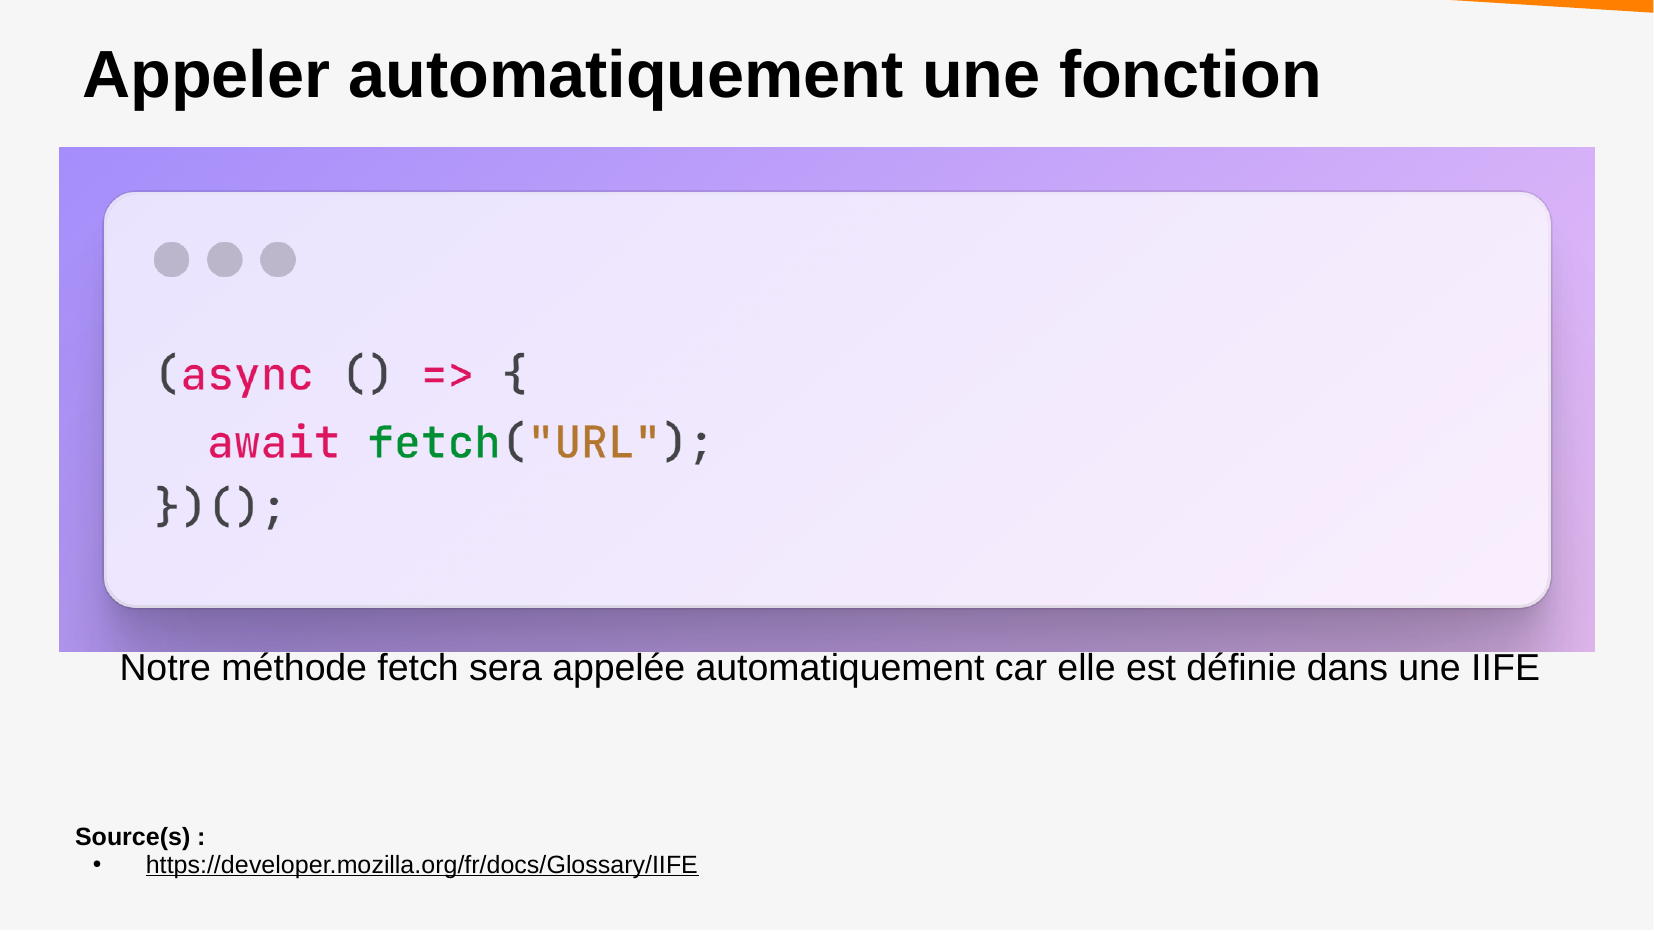

# Appeler automatiquement une fonction
Notre méthode fetch sera appelée automatiquement car elle est définie dans une IIFE
Source(s) :
https://developer.mozilla.org/fr/docs/Glossary/IIFE